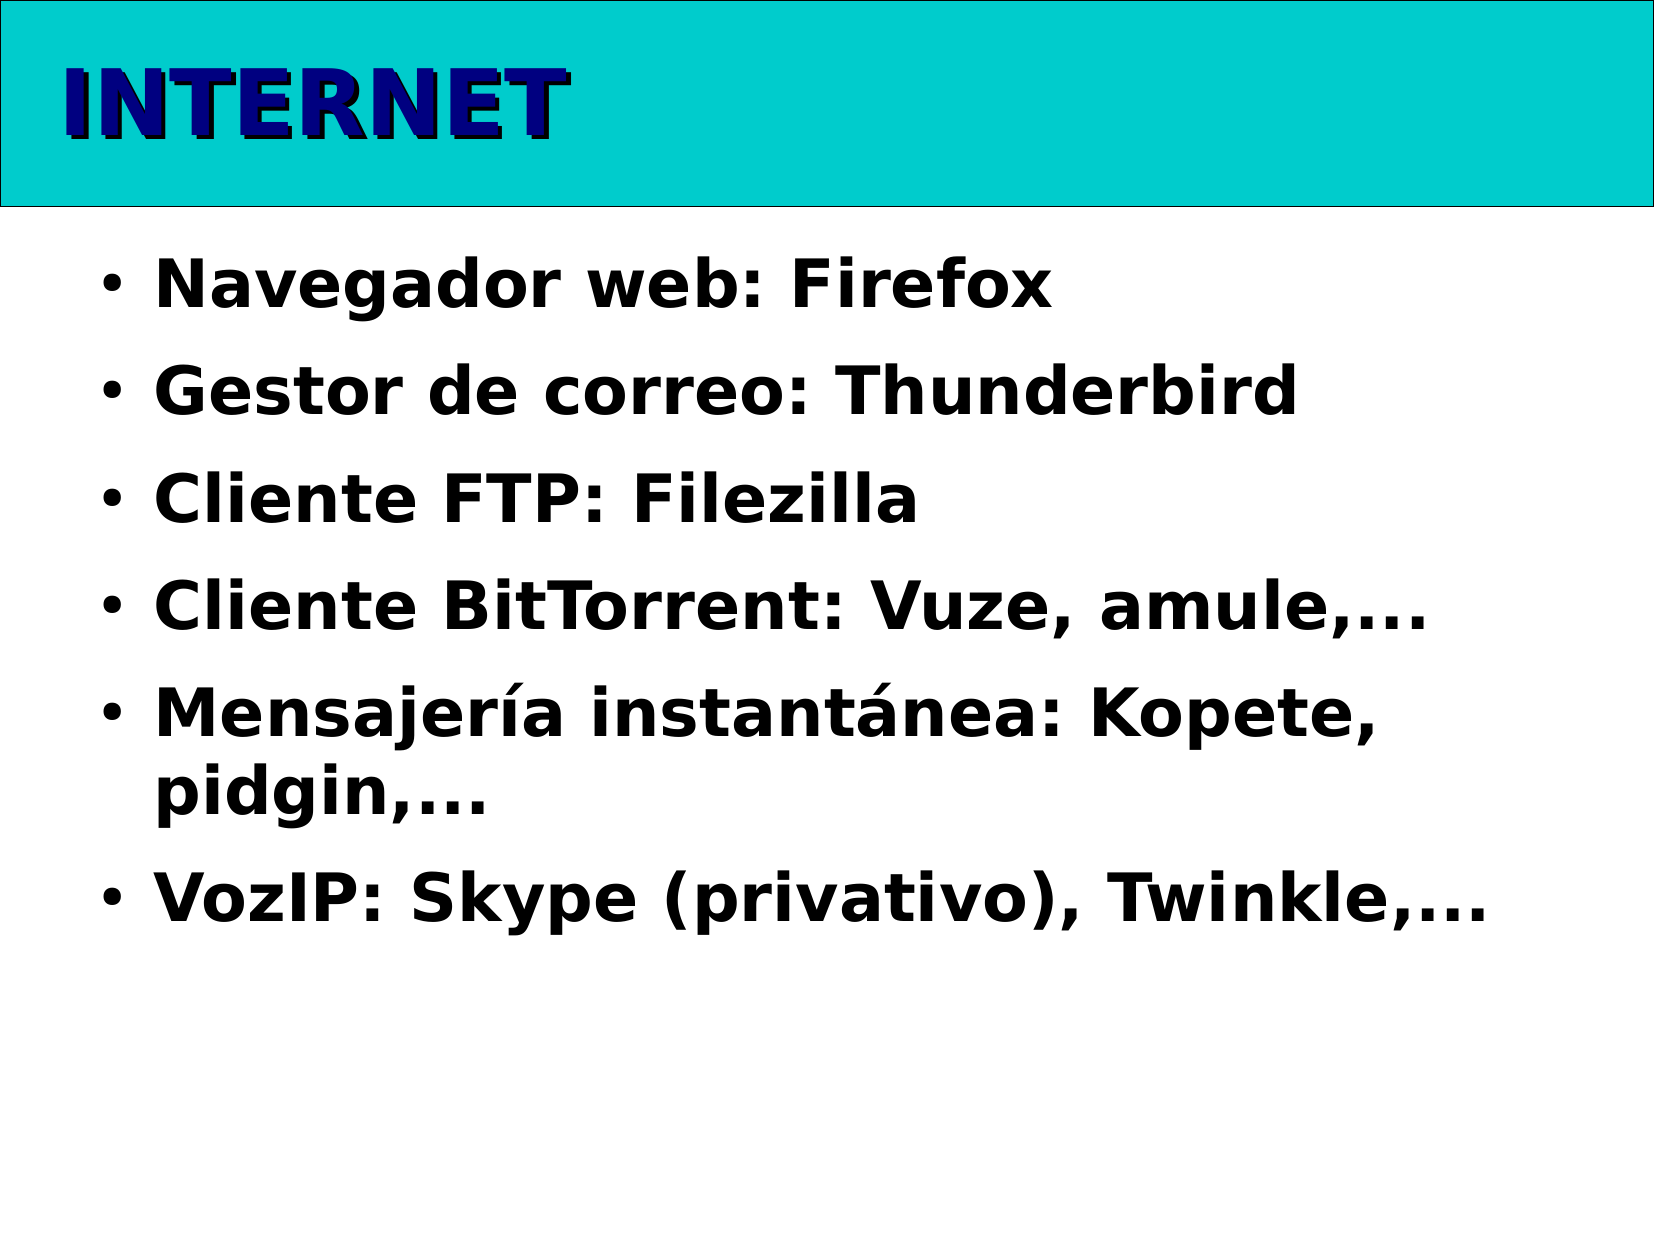

# INTERNET
Navegador web: Firefox
Gestor de correo: Thunderbird
Cliente FTP: Filezilla
Cliente BitTorrent: Vuze, amule,...
Mensajería instantánea: Kopete, pidgin,...
VozIP: Skype (privativo), Twinkle,...